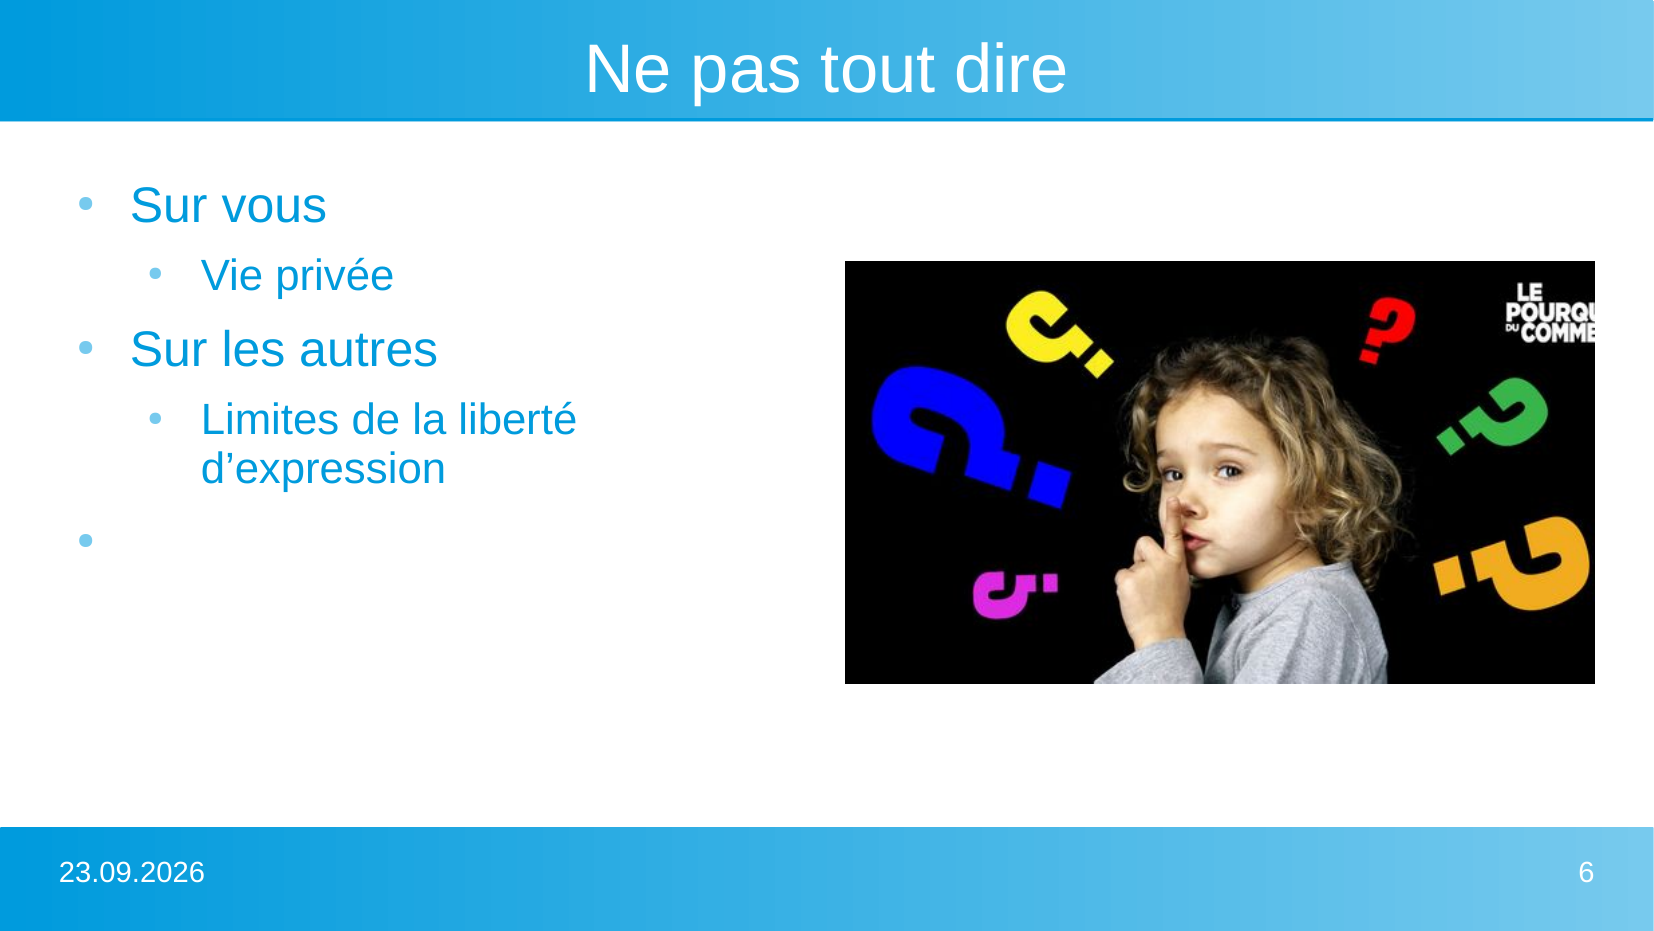

# Ne pas tout dire
Sur vous
Vie privée
Sur les autres
Limites de la liberté d’expression
6